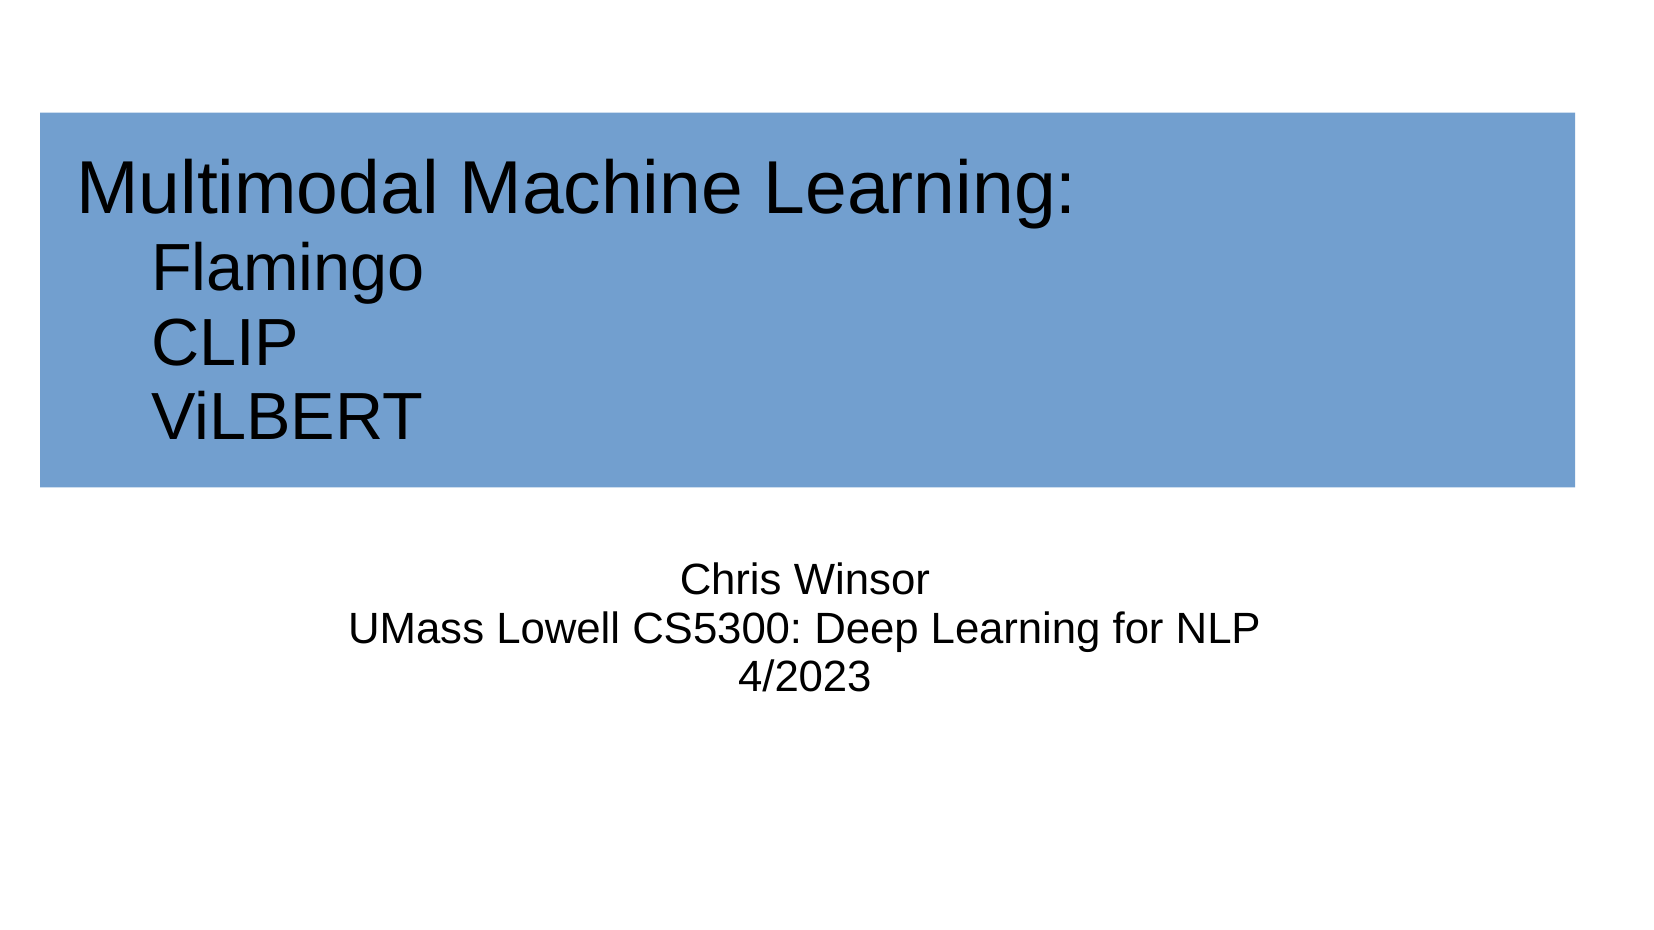

# Multimodal Machine Learning: Flamingo CLIP ViLBERT
Chris Winsor
UMass Lowell CS5300: Deep Learning for NLP
4/2023